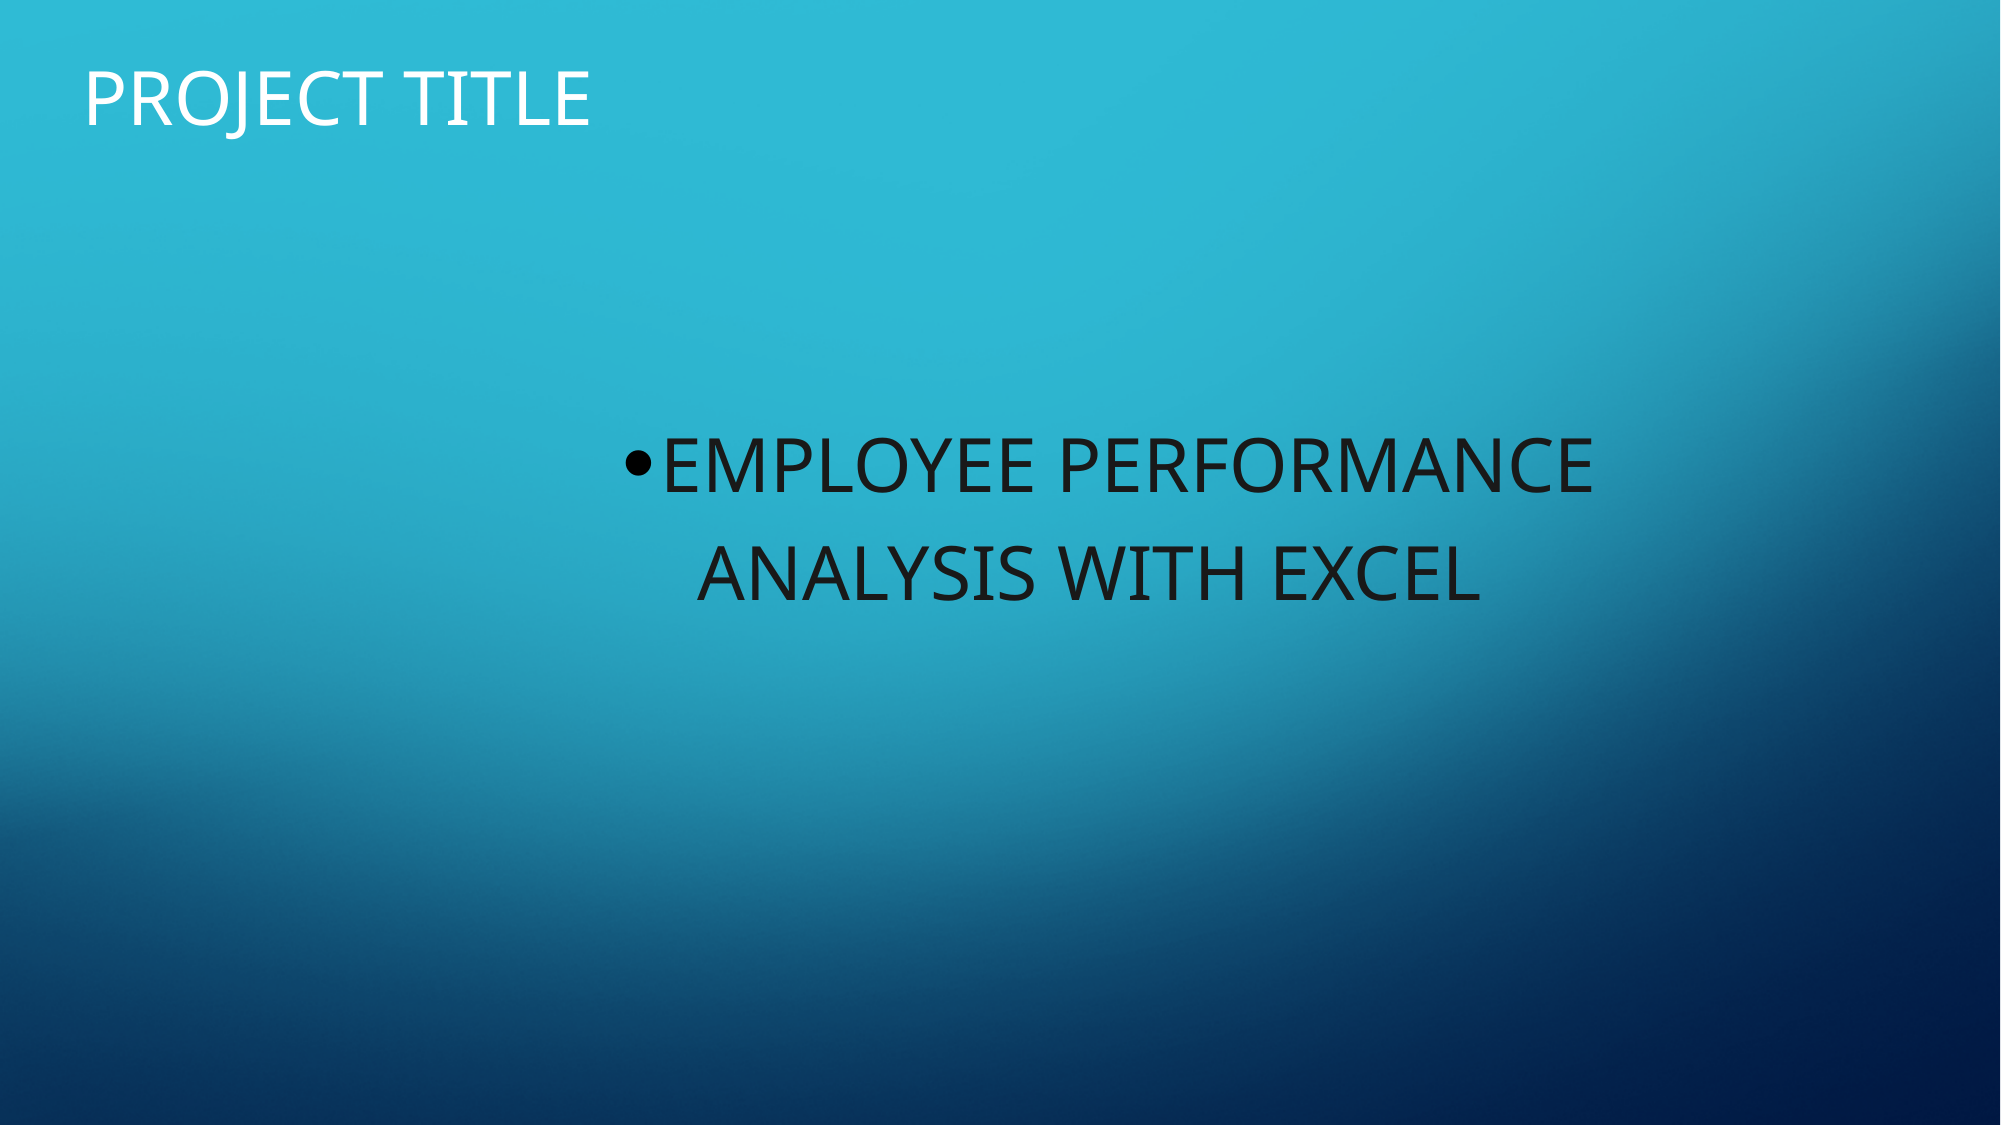

# PROJECT TITLE
EMPLOYEE PERFORMANCE ANALYSIS WITH EXCEL